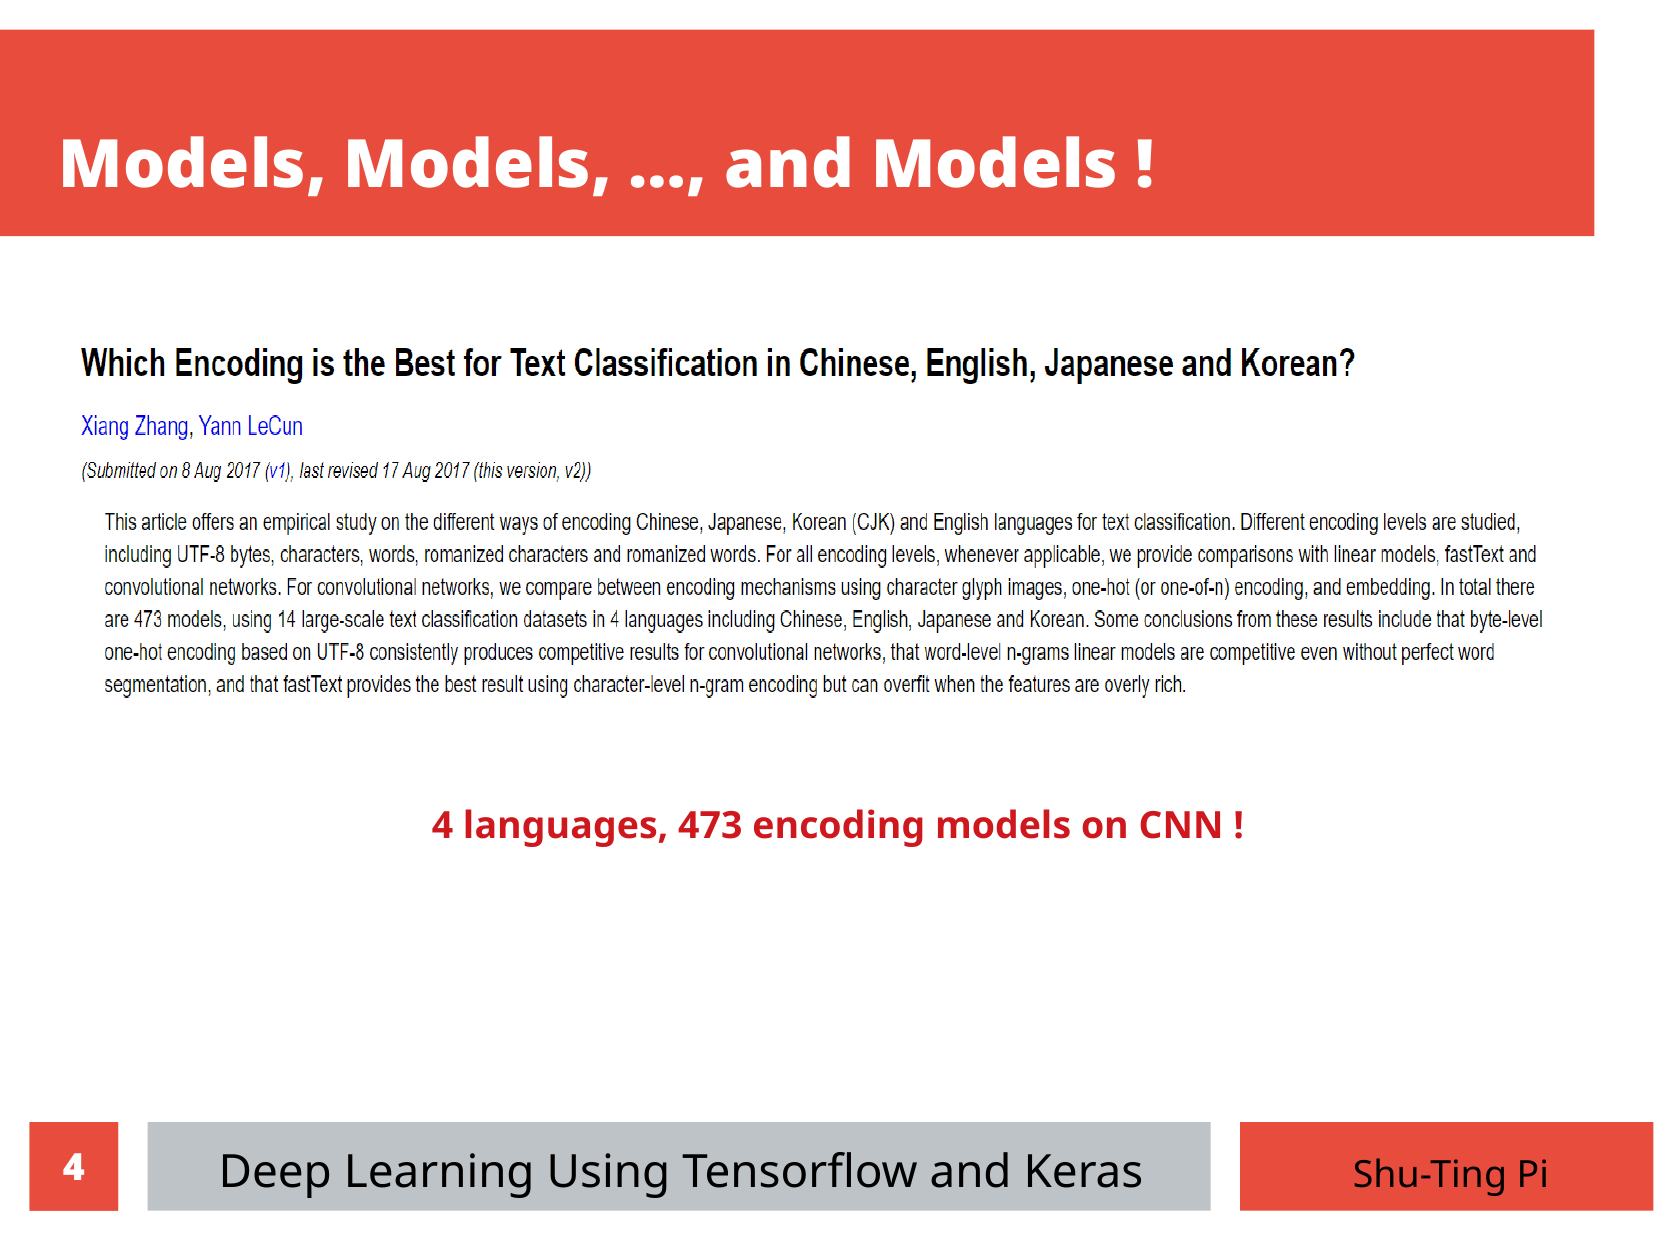

# Models, Models, …, and Models !
4 languages, 473 encoding models on CNN !
4
Deep Learning Using Tensorflow and Keras
Shu-Ting Pi